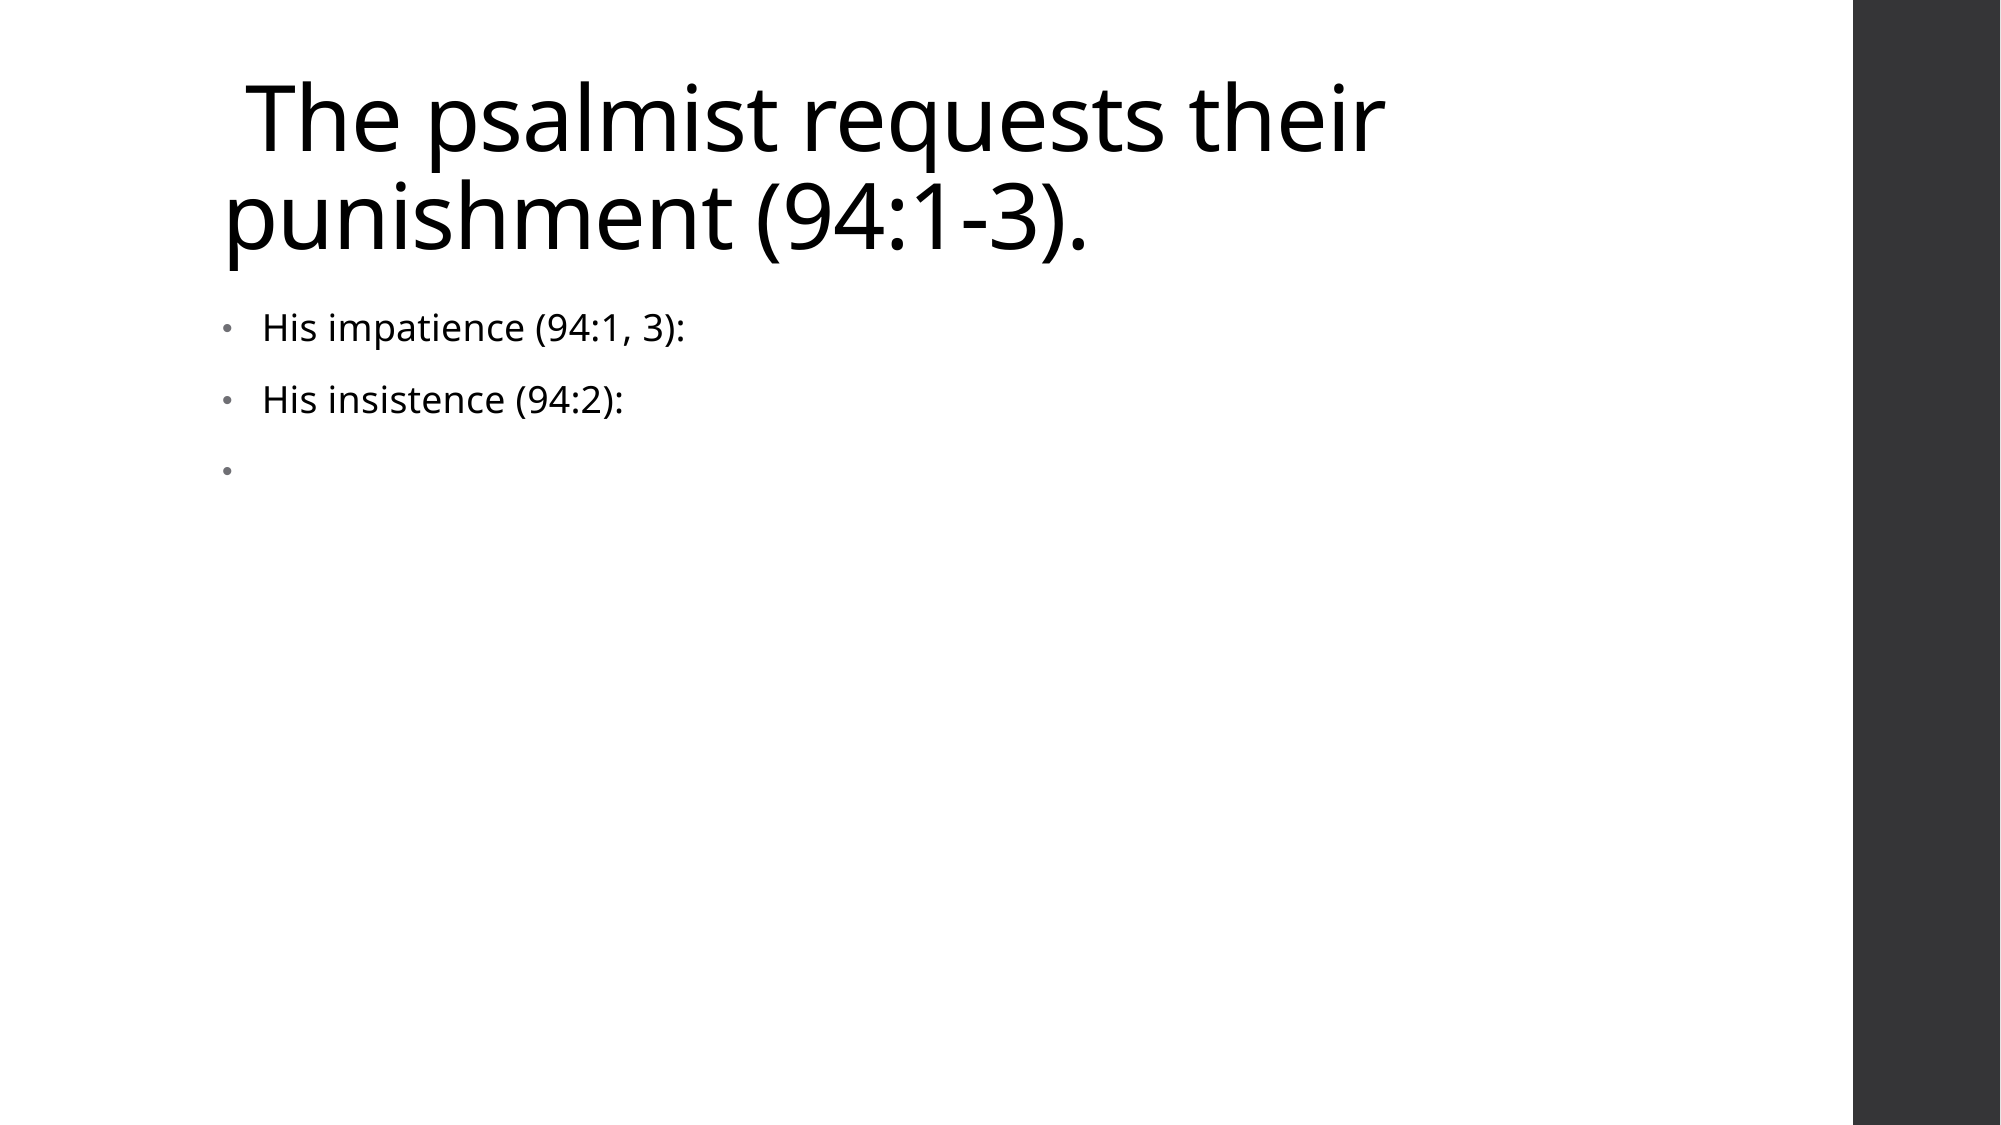

# The psalmist requests their punishment (94:1-3).
 His impatience (94:1, 3):
 His insistence (94:2):